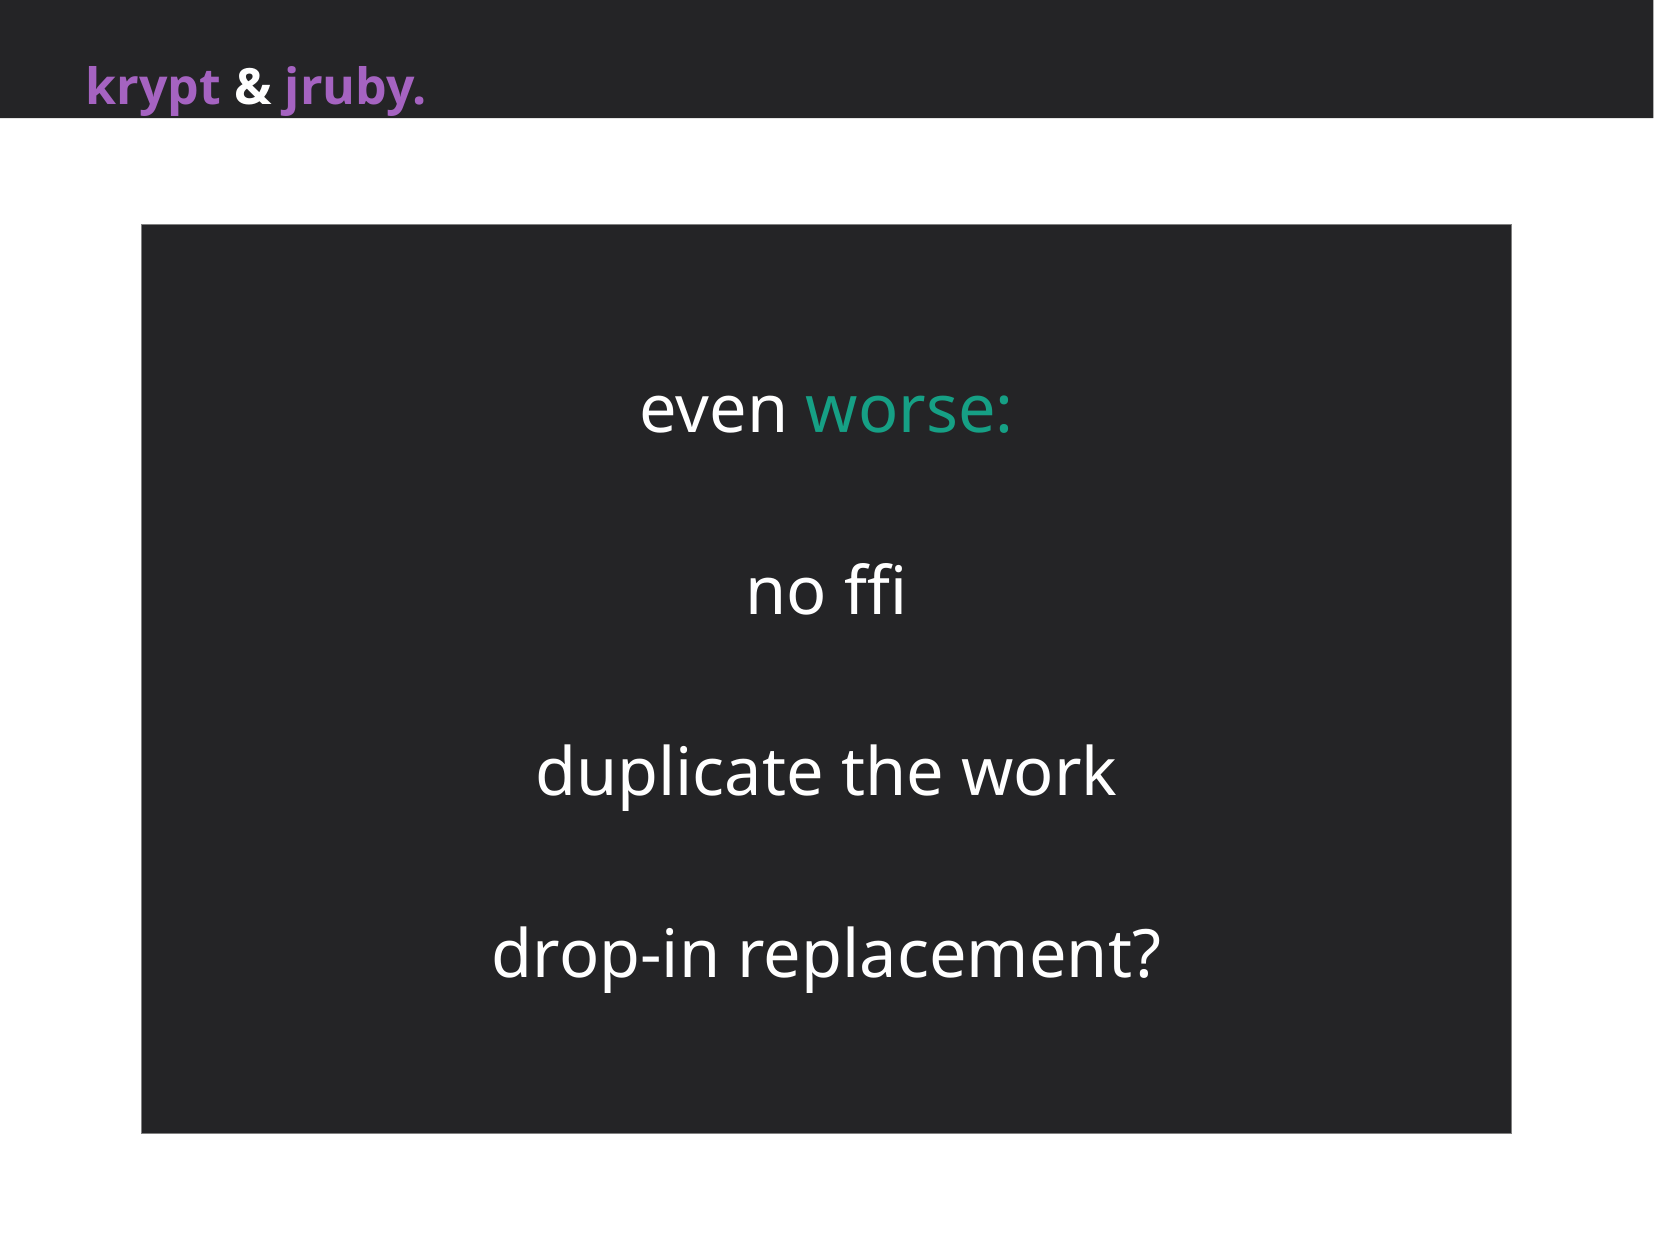

krypt & jruby.
even worse:
no ffi
duplicate the work
drop-in replacement?